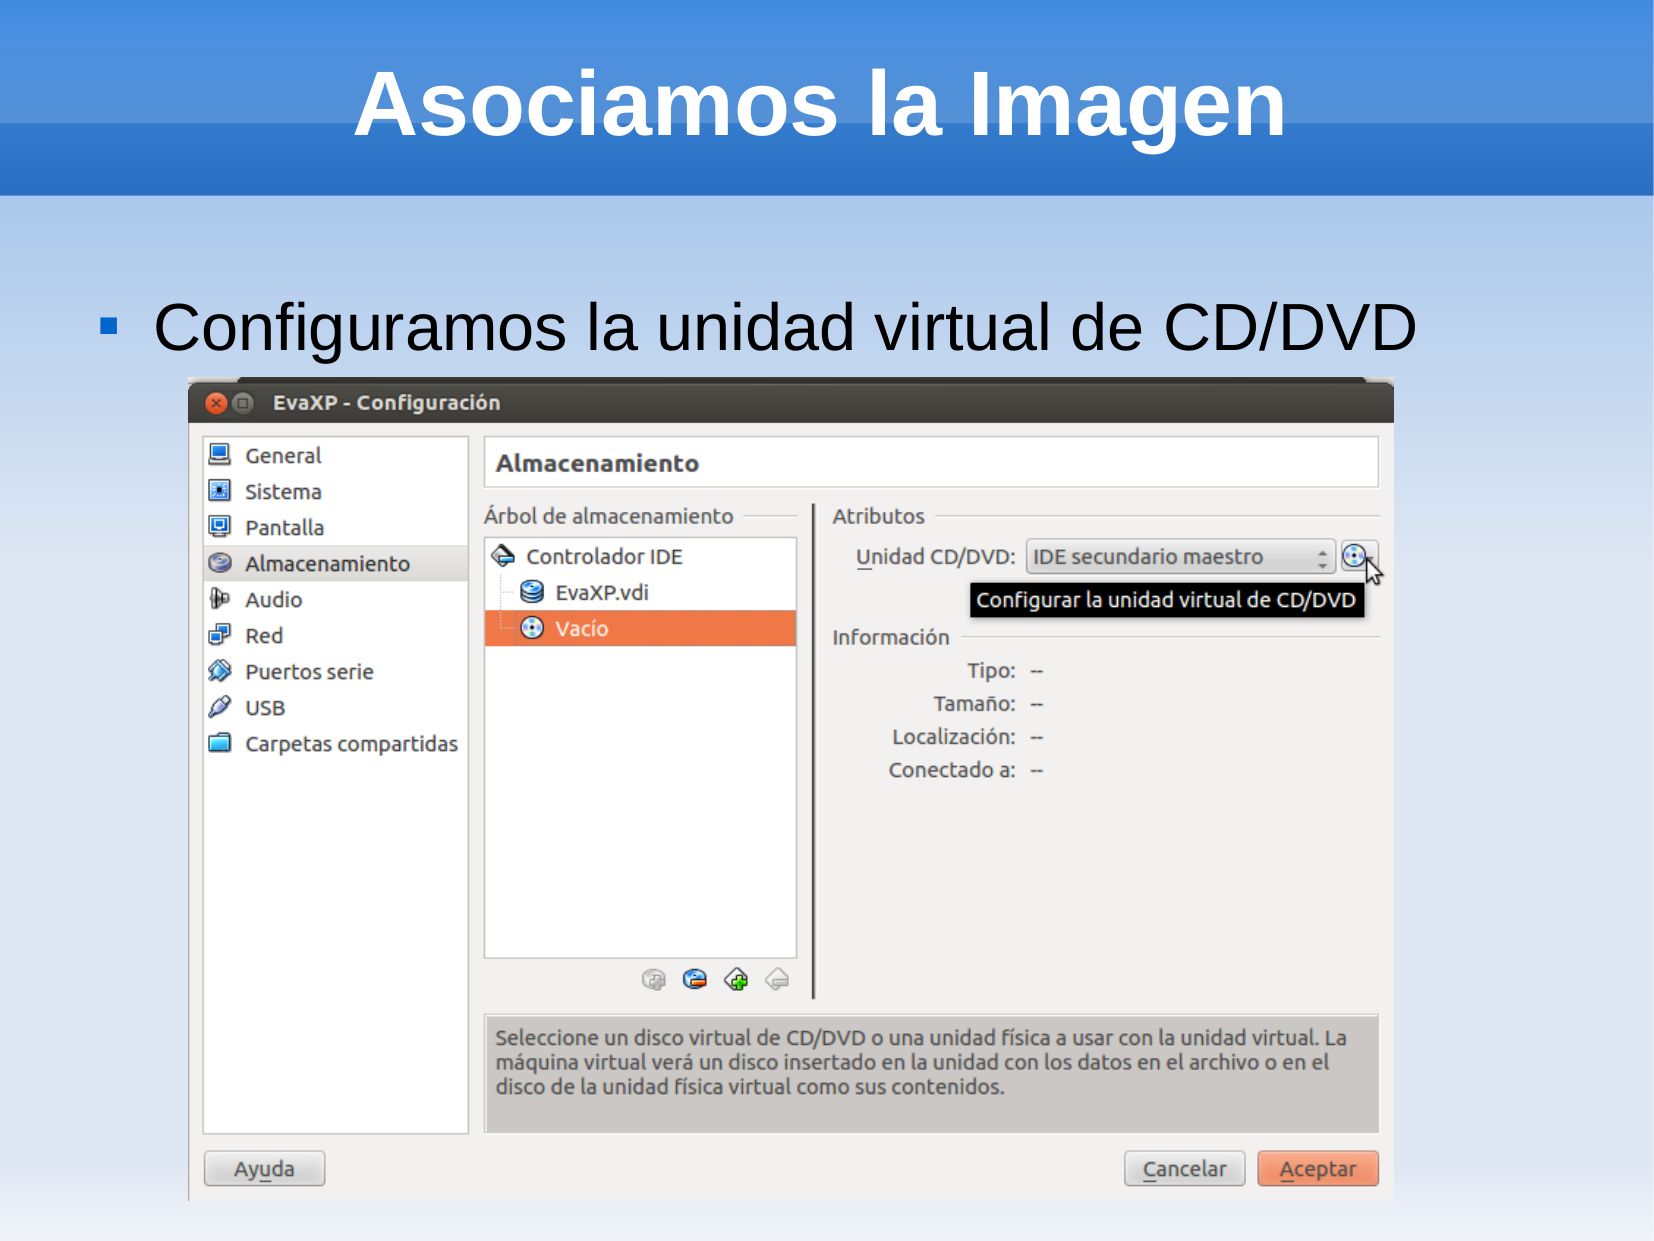

# Asociamos la Imagen
Configuramos la unidad virtual de CD/DVD